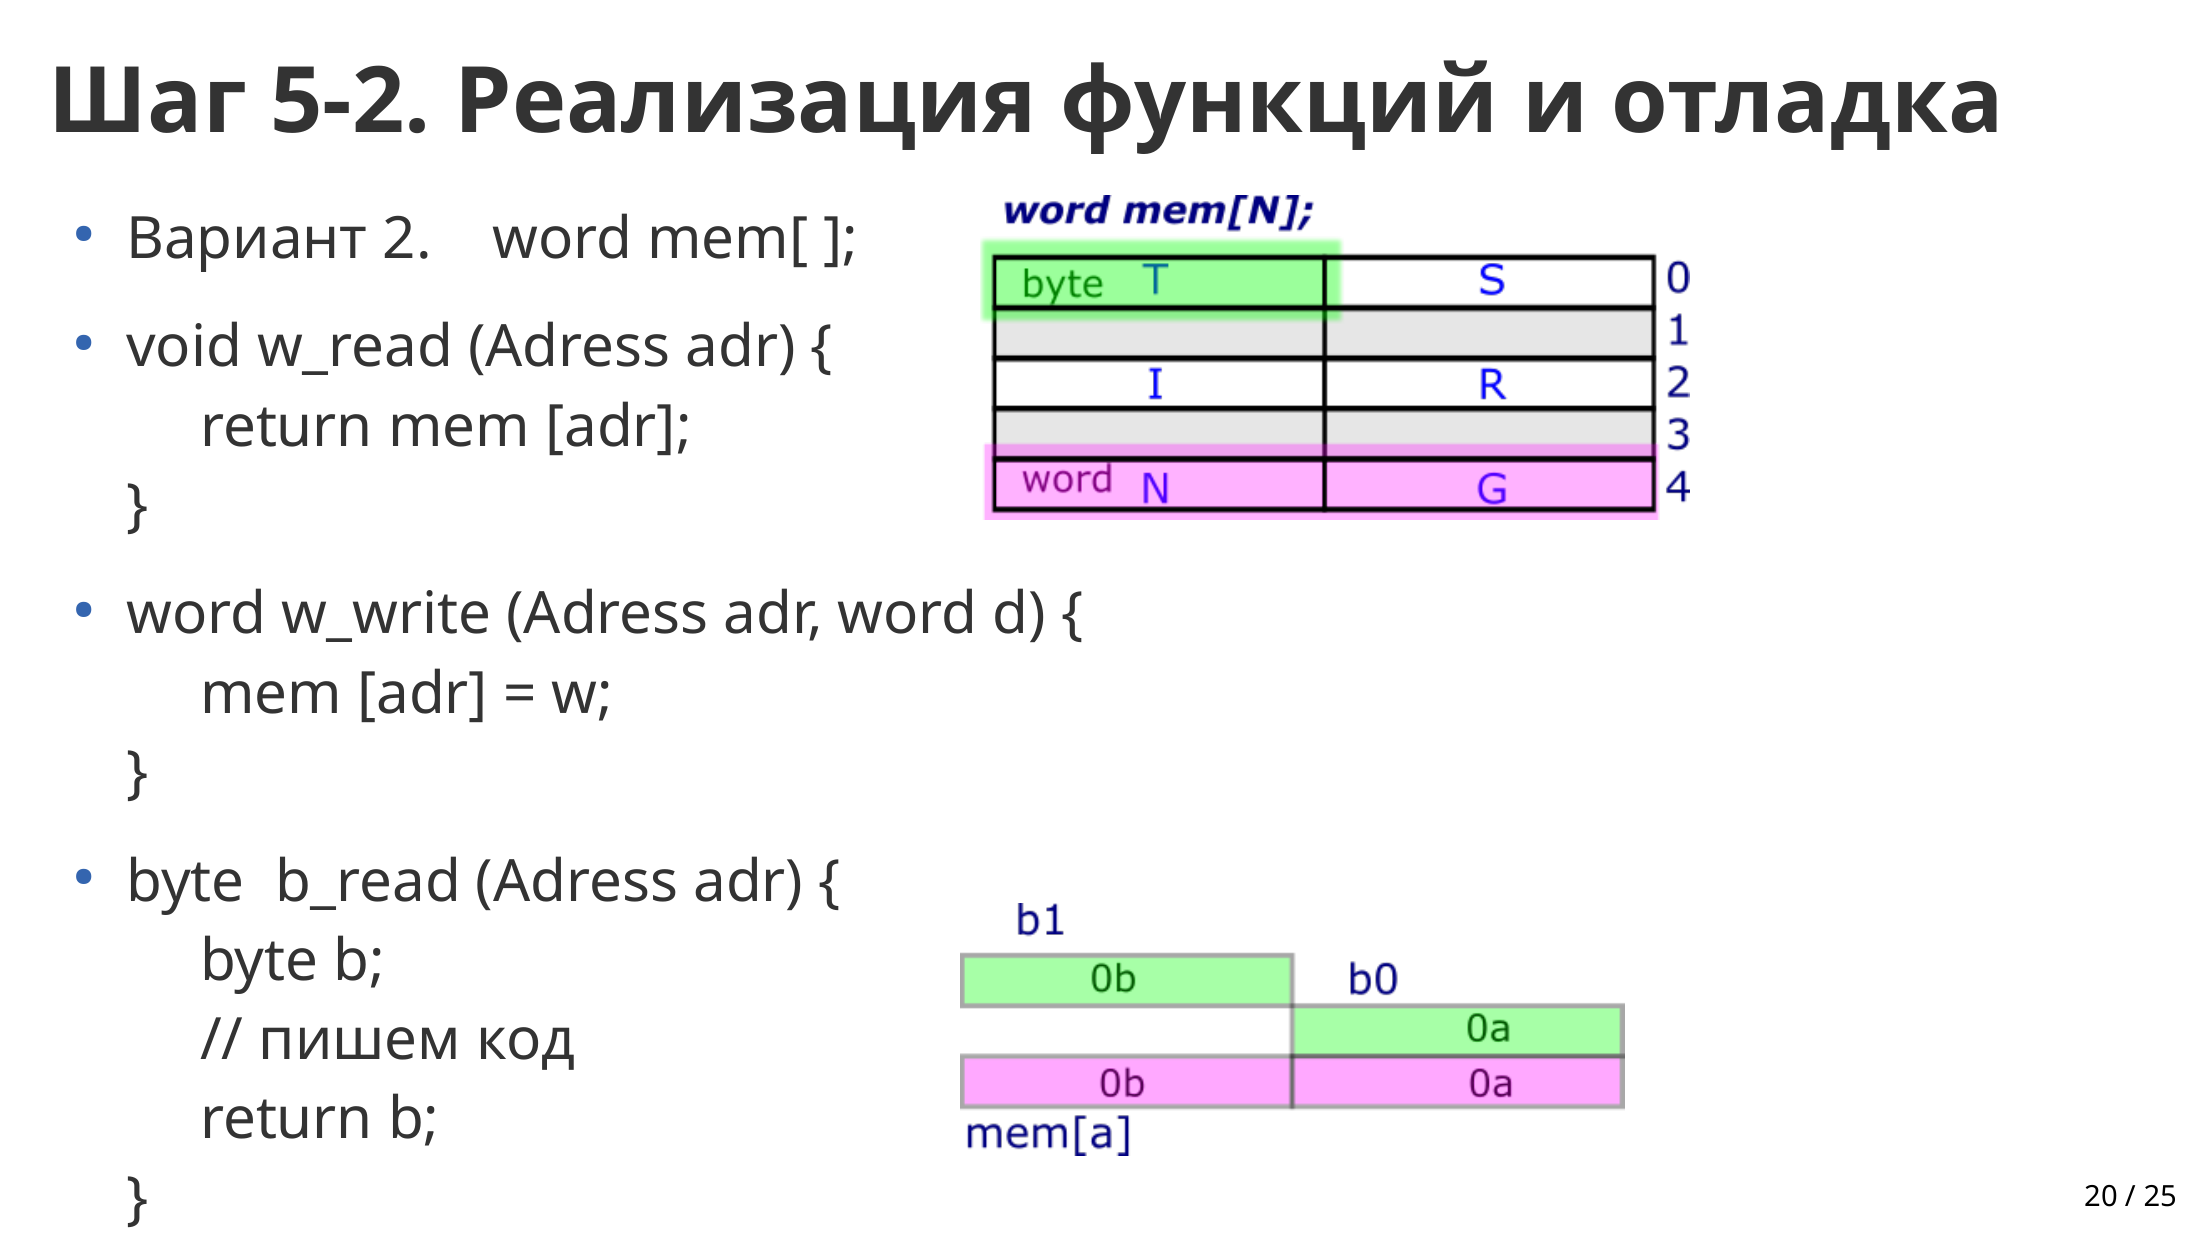

# Шаг 5-2. Реализация функций и отладка
Вариант 2. word mem[ ];
void w_read (Adress adr) {
	return mem [adr];
}
word w_write (Adress adr, word d) {
	mem [adr] = w;
}
byte b_read (Adress adr) {
	byte b;
	// пишем код
	return b;
}
20